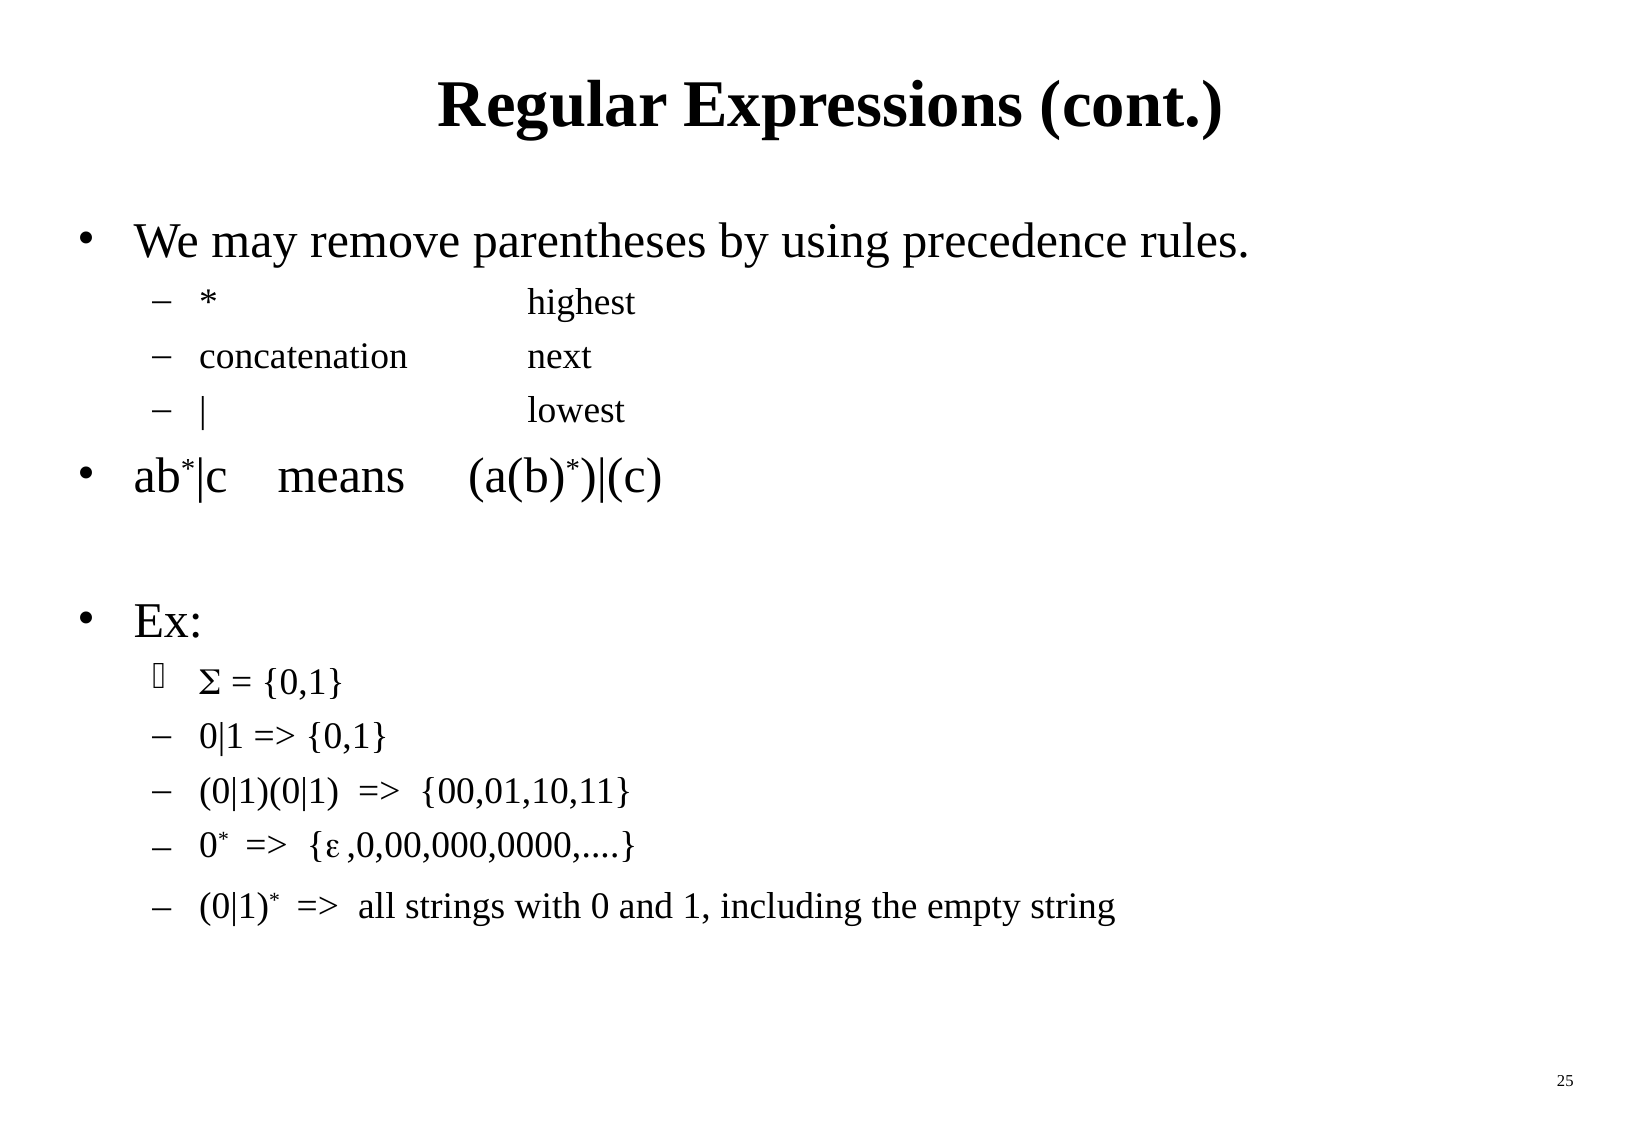

# Regular Expressions (cont.)
We may remove parentheses by using precedence rules.
* 		highest
concatenation 	next
|			lowest
ab*|c means (a(b)*)|(c)
Ex:
 = {0,1}
0|1 => {0,1}
(0|1)(0|1) => {00,01,10,11}
0* => { ,0,00,000,0000,....}
(0|1)* => all strings with 0 and 1, including the empty string